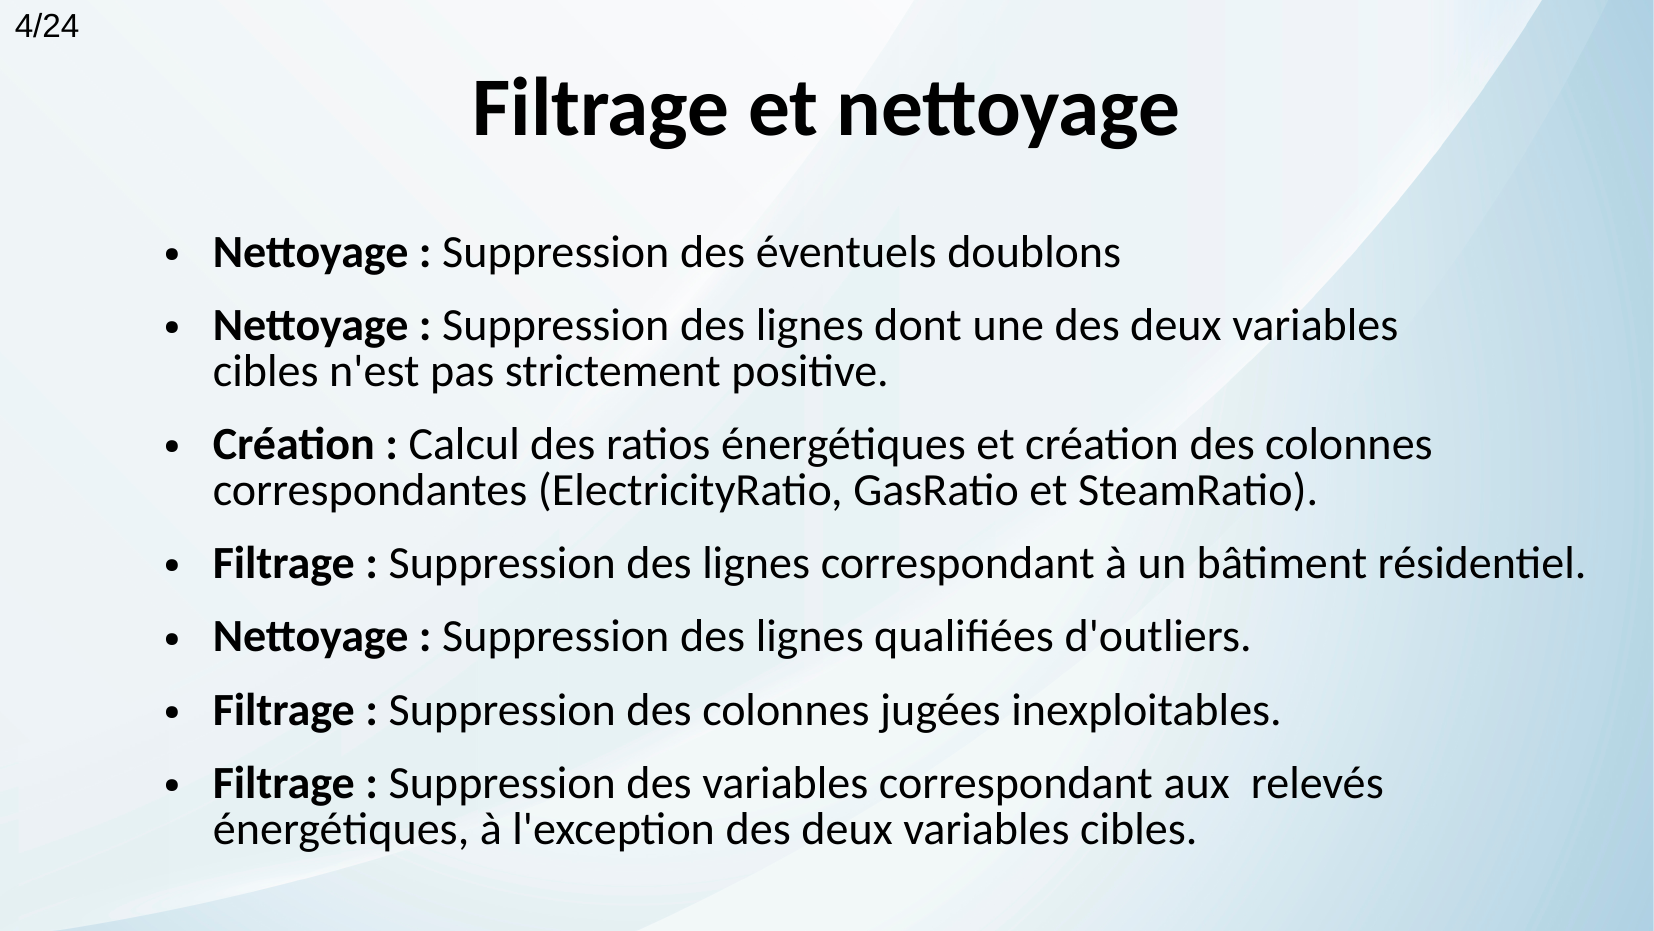

4/24
# Filtrage et nettoyage
Nettoyage : Suppression des éventuels doublons
Nettoyage : Suppression des lignes dont une des deux variables cibles n'est pas strictement positive.
Création : Calcul des ratios énergétiques et création des colonnes correspondantes (ElectricityRatio, GasRatio et SteamRatio).
Filtrage : Suppression des lignes correspondant à un bâtiment résidentiel.
Nettoyage : Suppression des lignes qualifiées d'outliers.
Filtrage : Suppression des colonnes jugées inexploitables.
Filtrage : Suppression des variables correspondant aux relevés énergétiques, à l'exception des deux variables cibles.